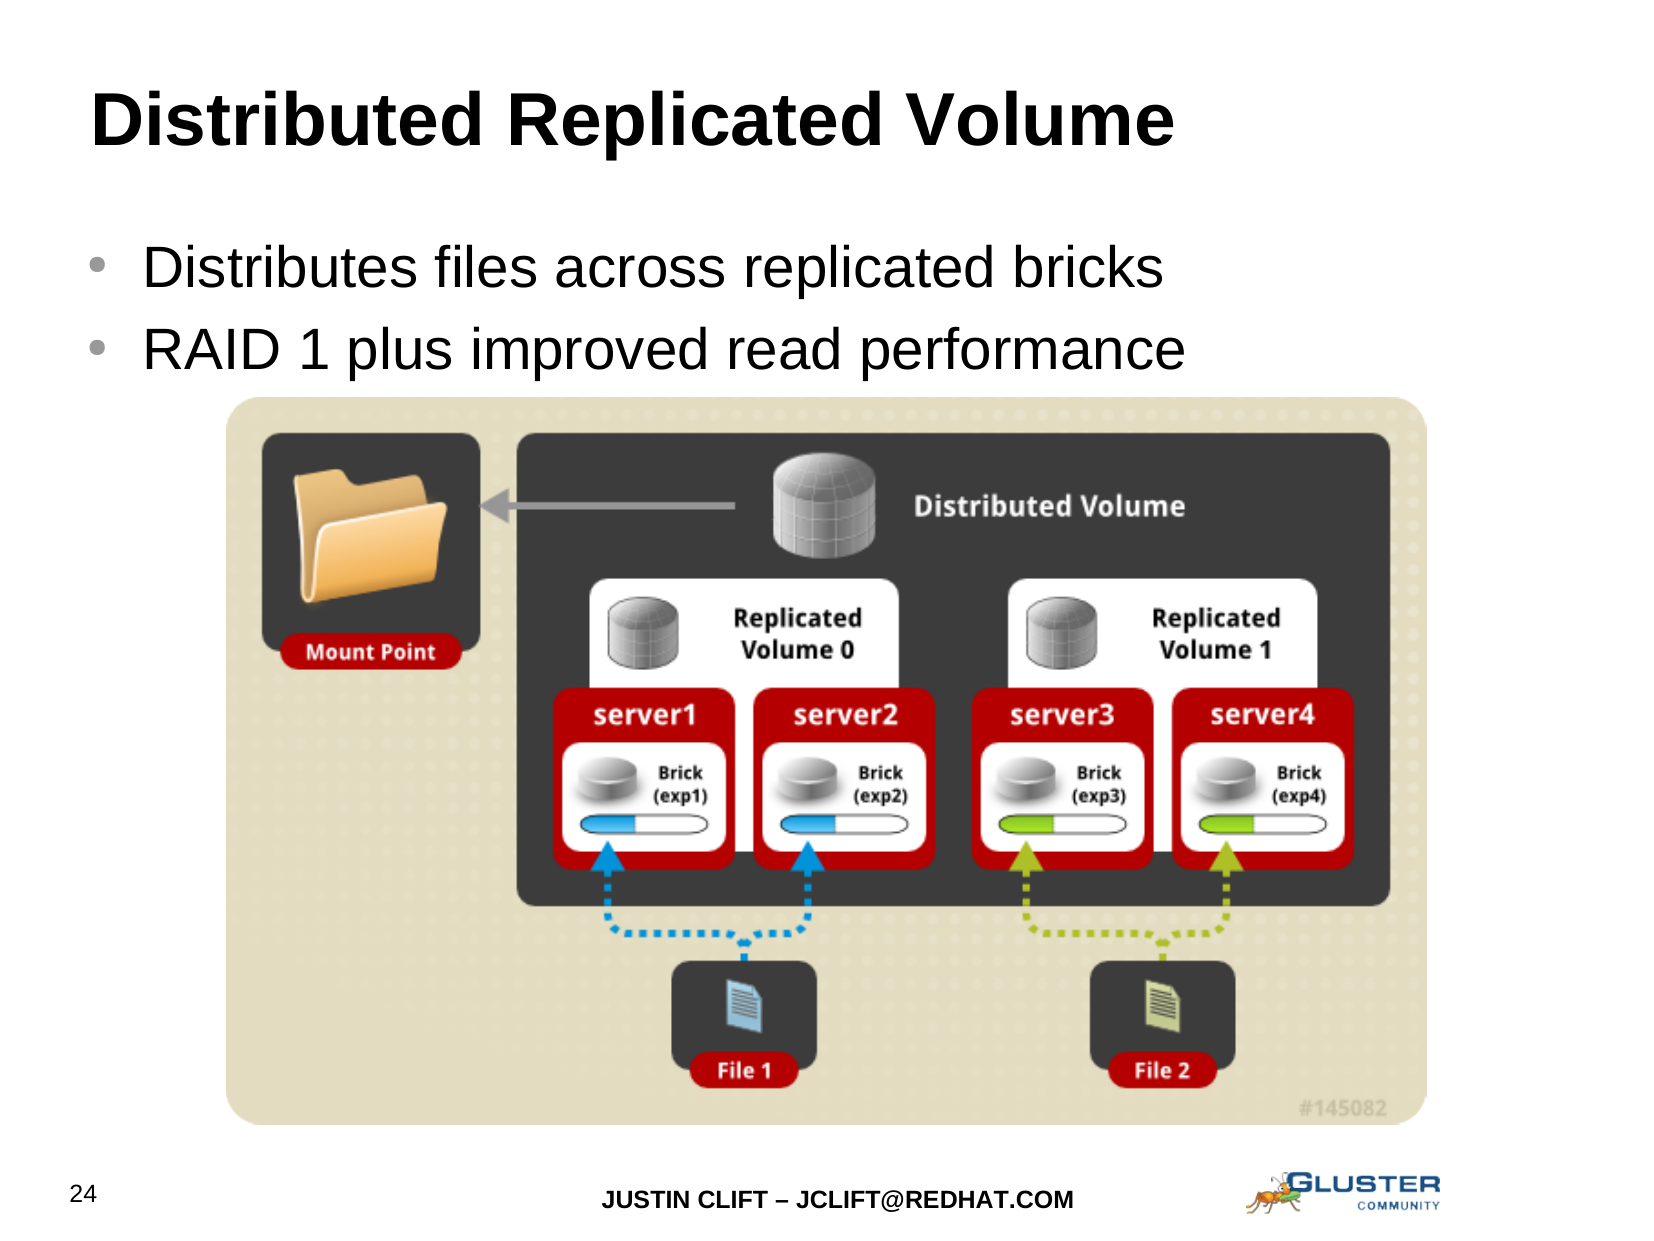

# Distributed Replicated Volume
Distributes files across replicated bricks
RAID 1 plus improved read performance